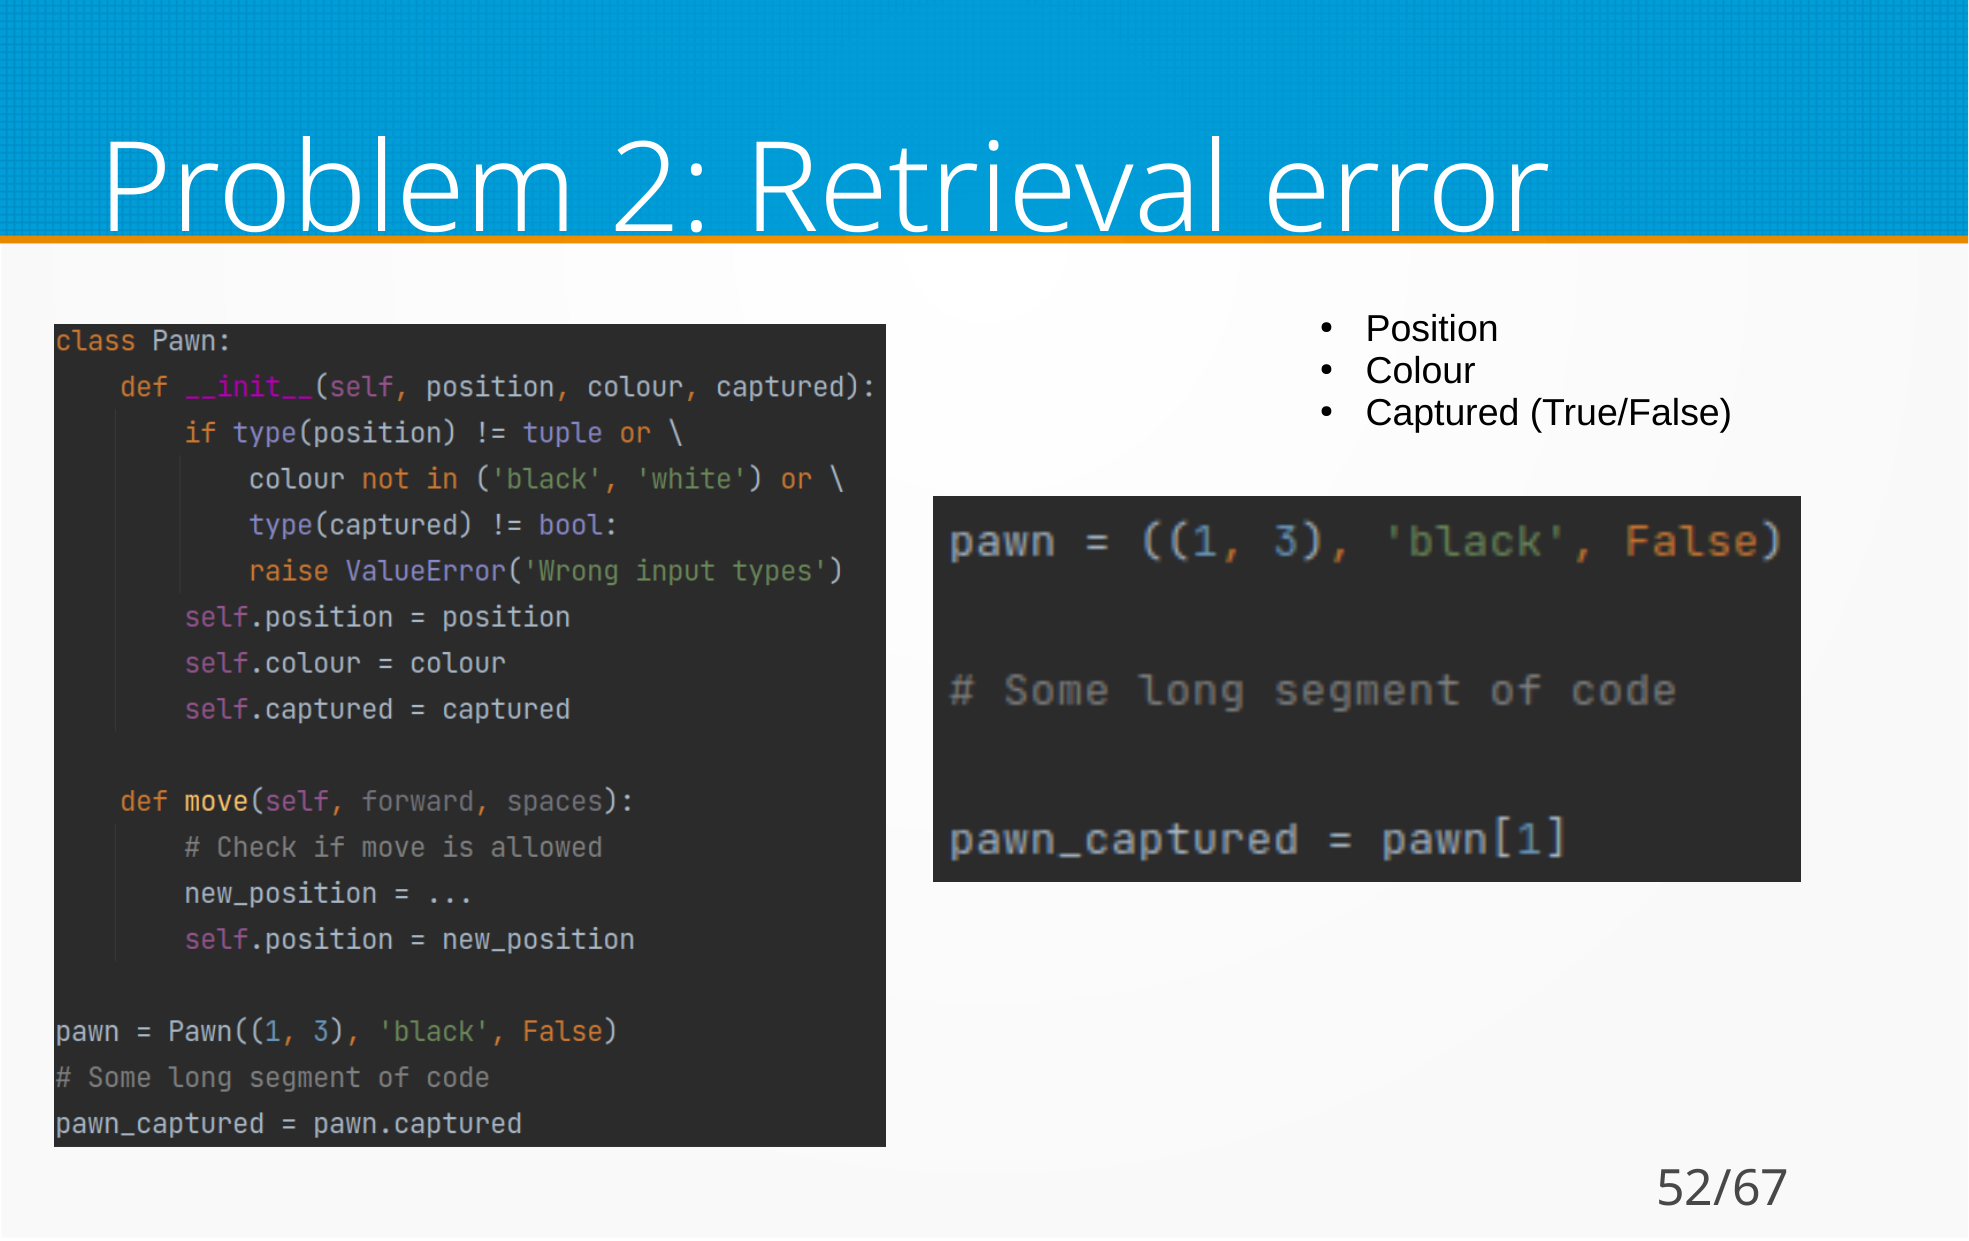

# Problem 2: Retrieval error
 Position
 Colour
 Captured (True/False)
52